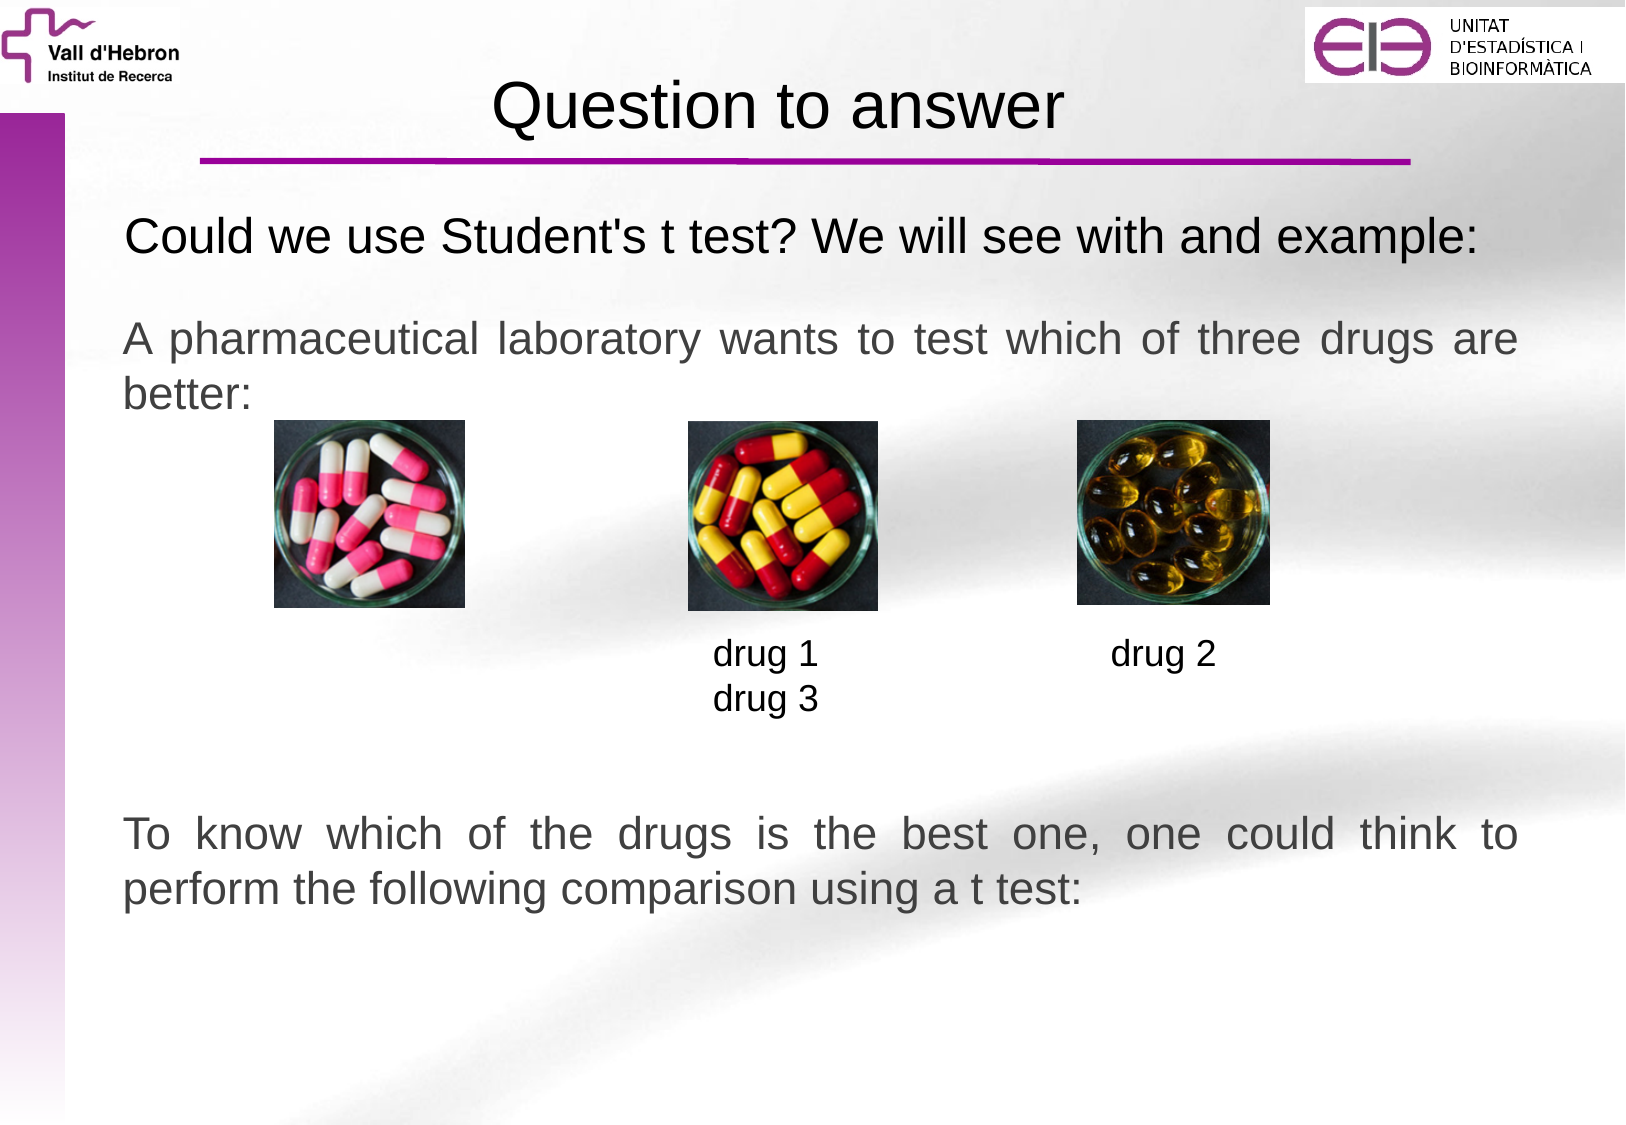

Question to answer
# Could we use Student's t test? We will see with and example:
A pharmaceutical laboratory wants to test which of three drugs are better:
To know which of the drugs is the best one, one could think to perform the following comparison using a t test:
	drug 1	drug 2	drug 3